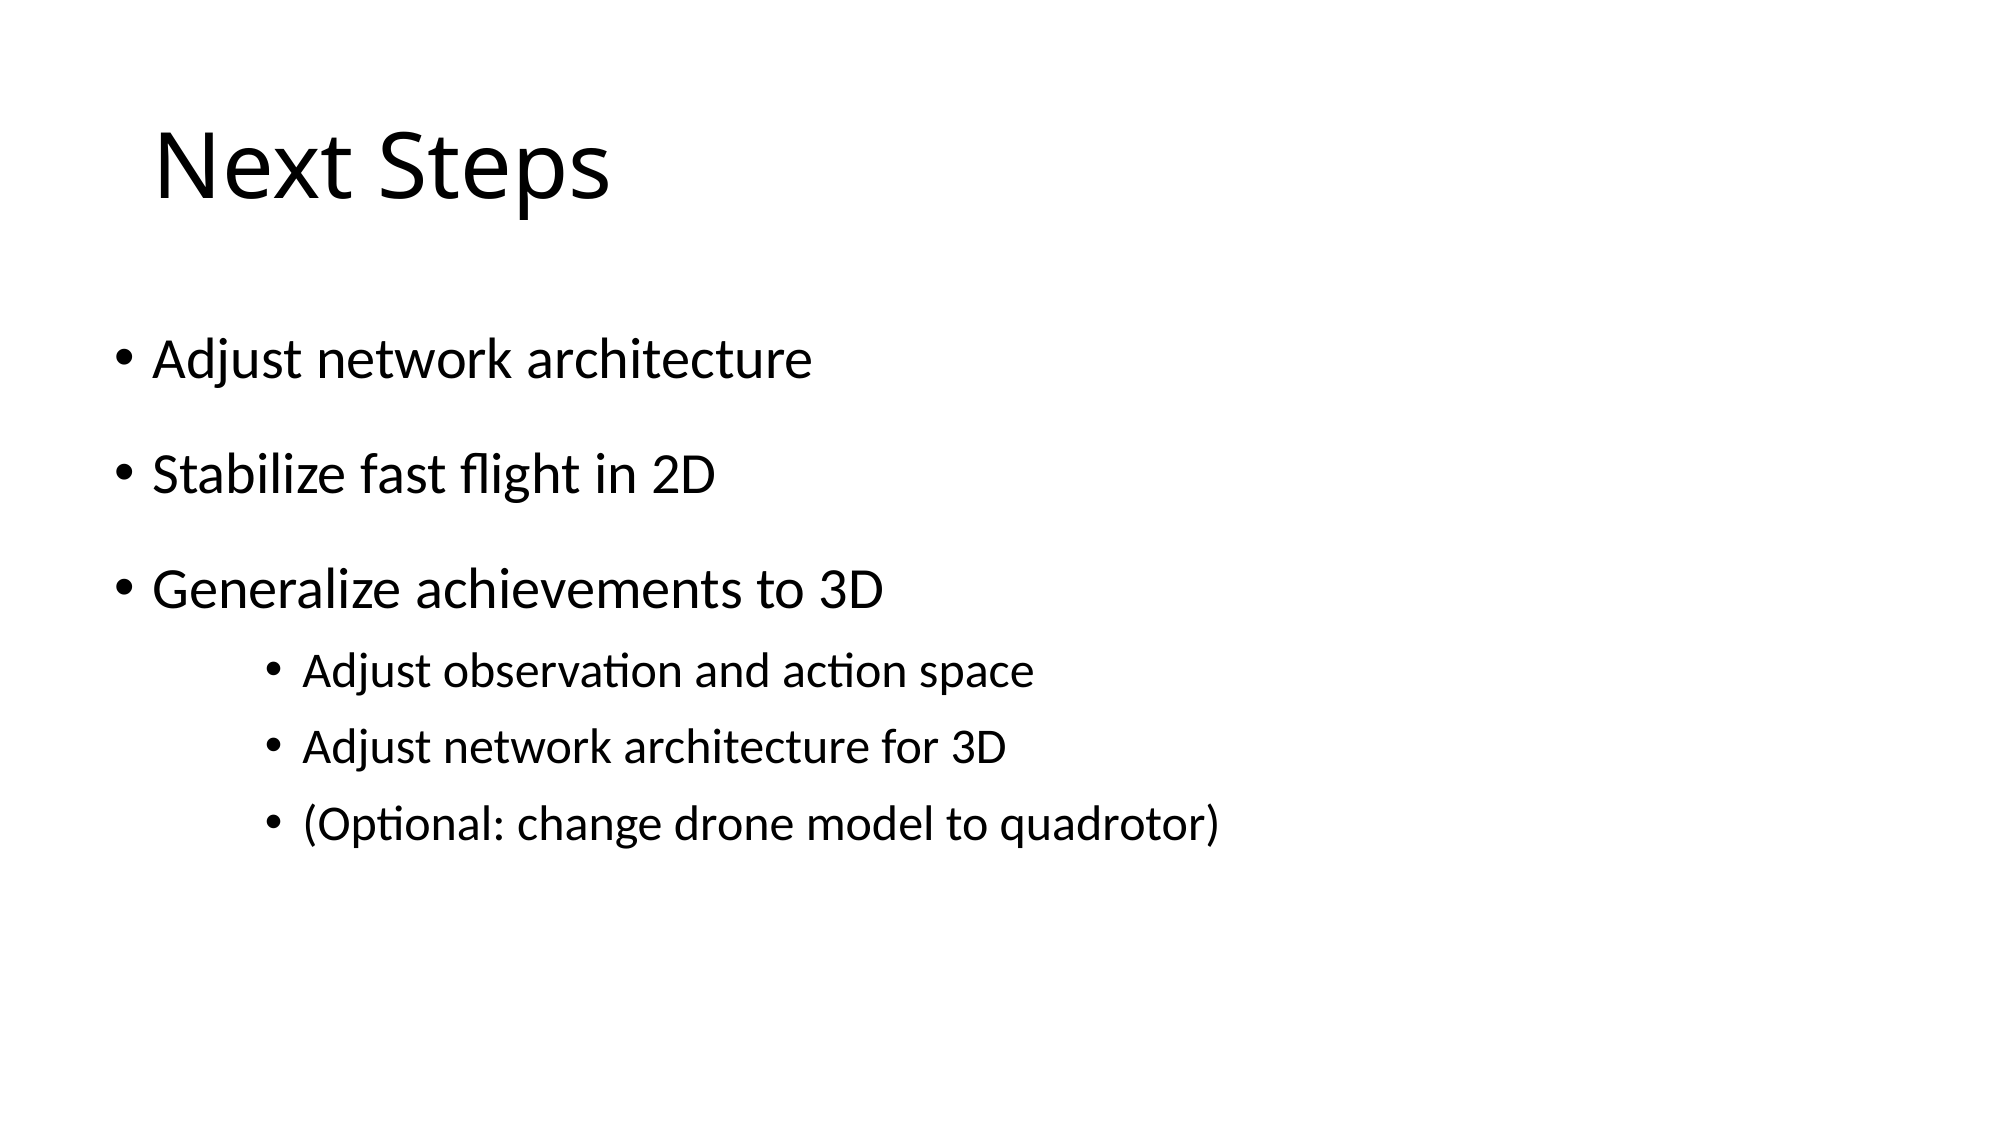

# Next Steps
Adjust network architecture
Stabilize fast flight in 2D
Generalize achievements to 3D
Adjust observation and action space
Adjust network architecture for 3D
(Optional: change drone model to quadrotor)